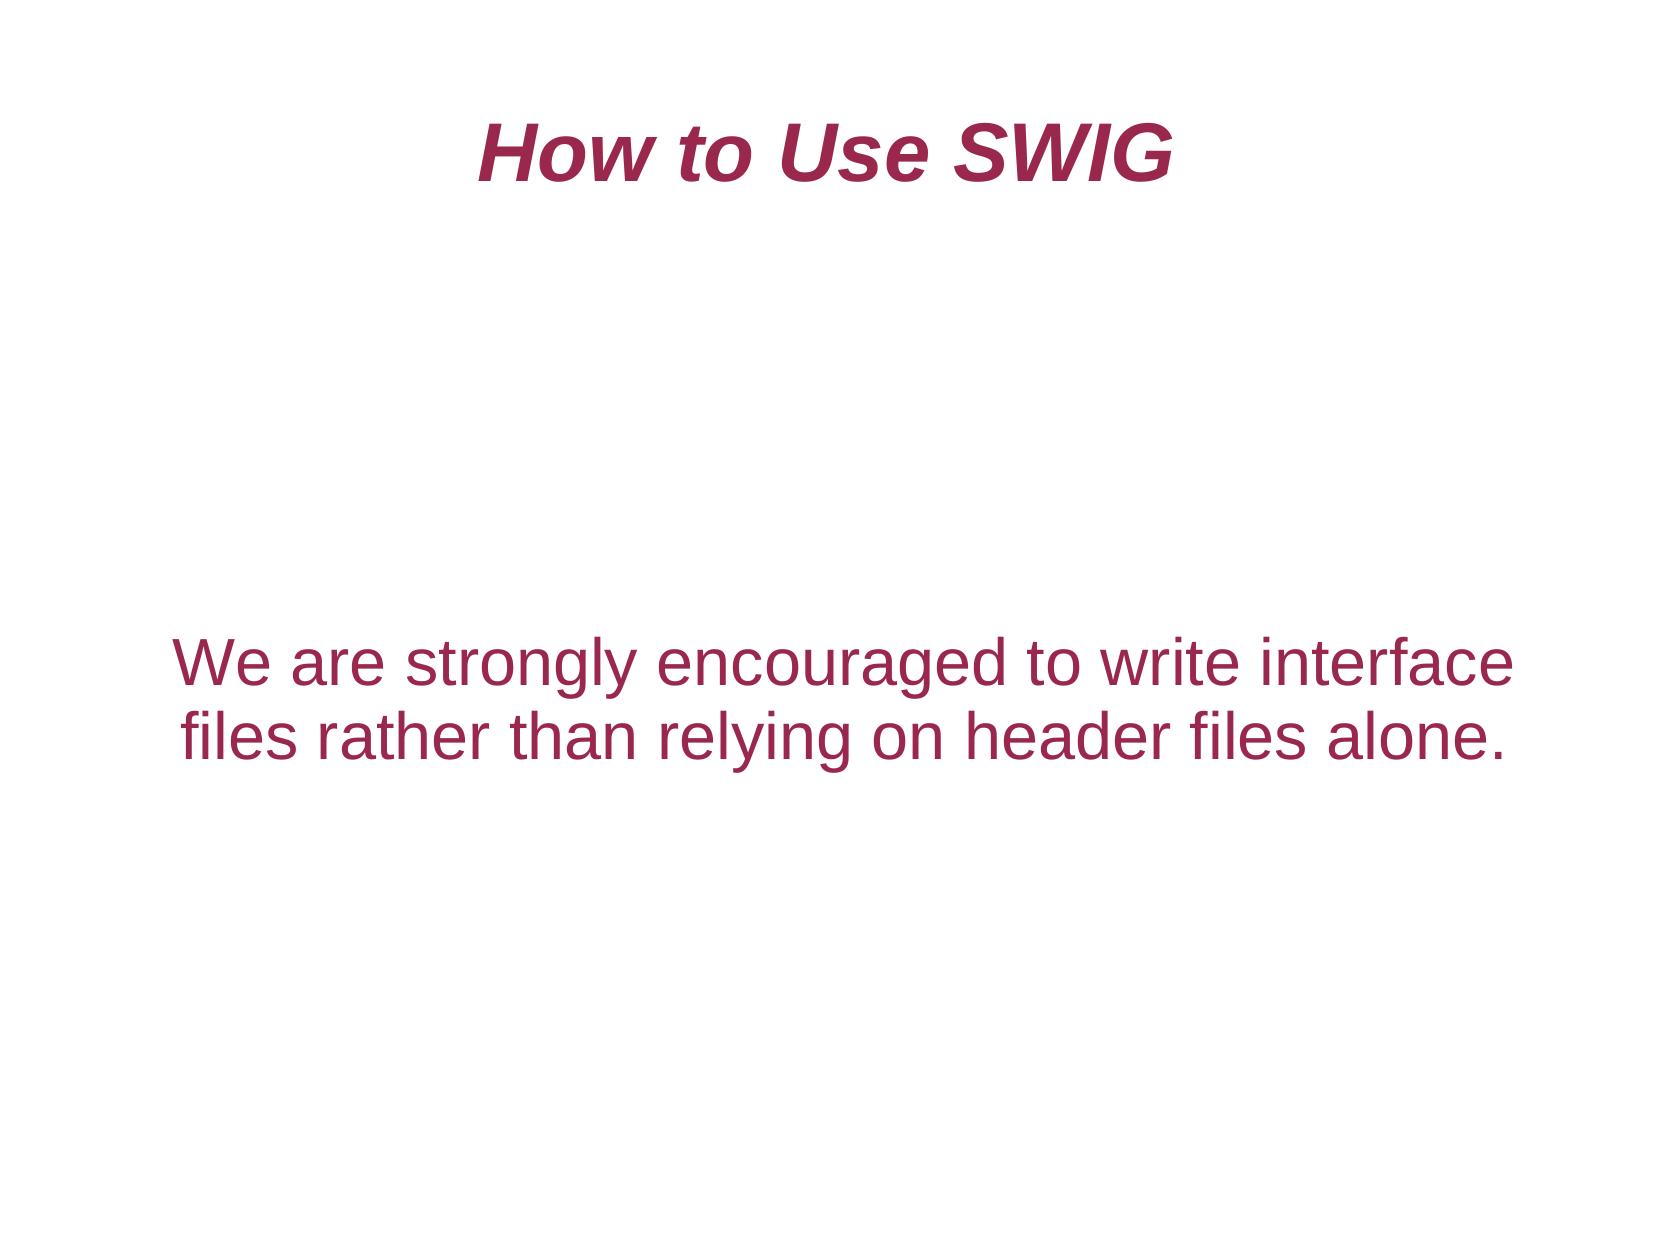

# How to Use SWIG
We are strongly encouraged to write interface files rather than relying on header files alone.